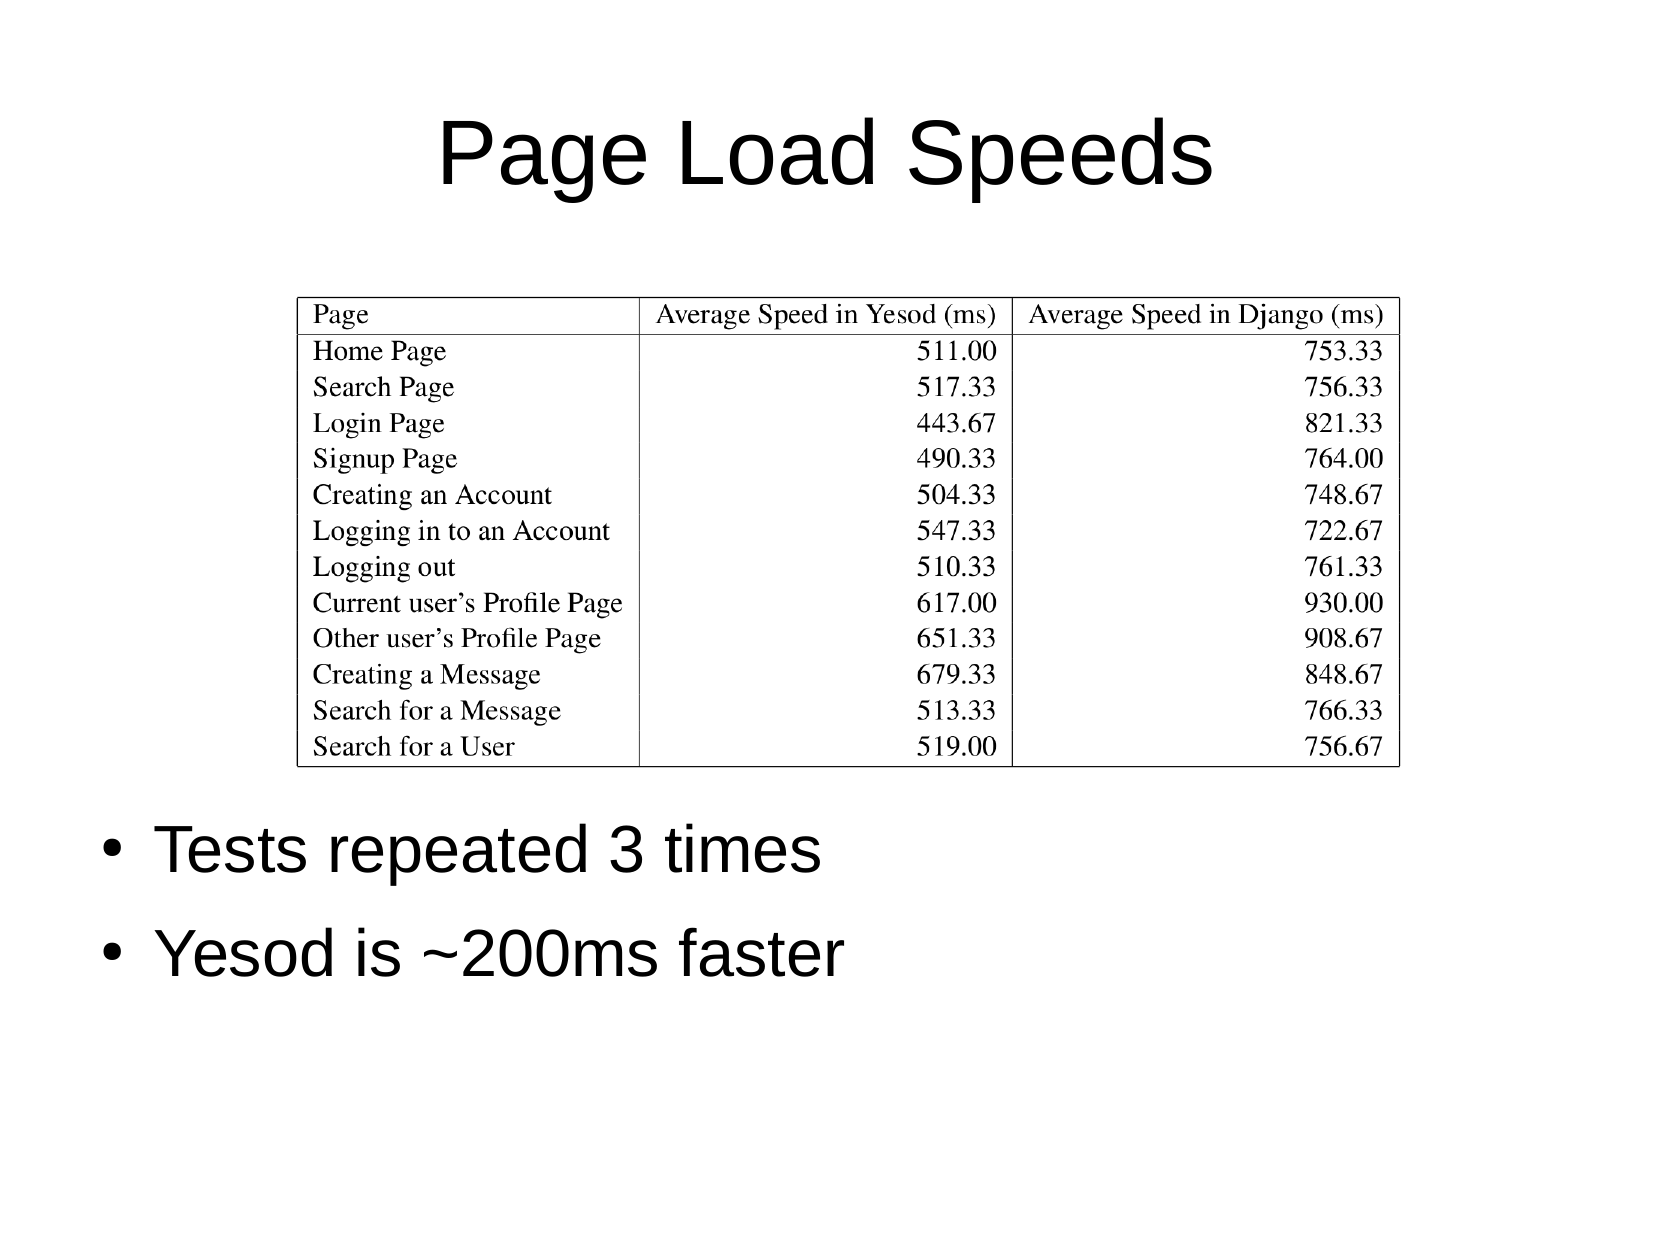

# Page Load Speeds
Tests repeated 3 times
Yesod is ~200ms faster